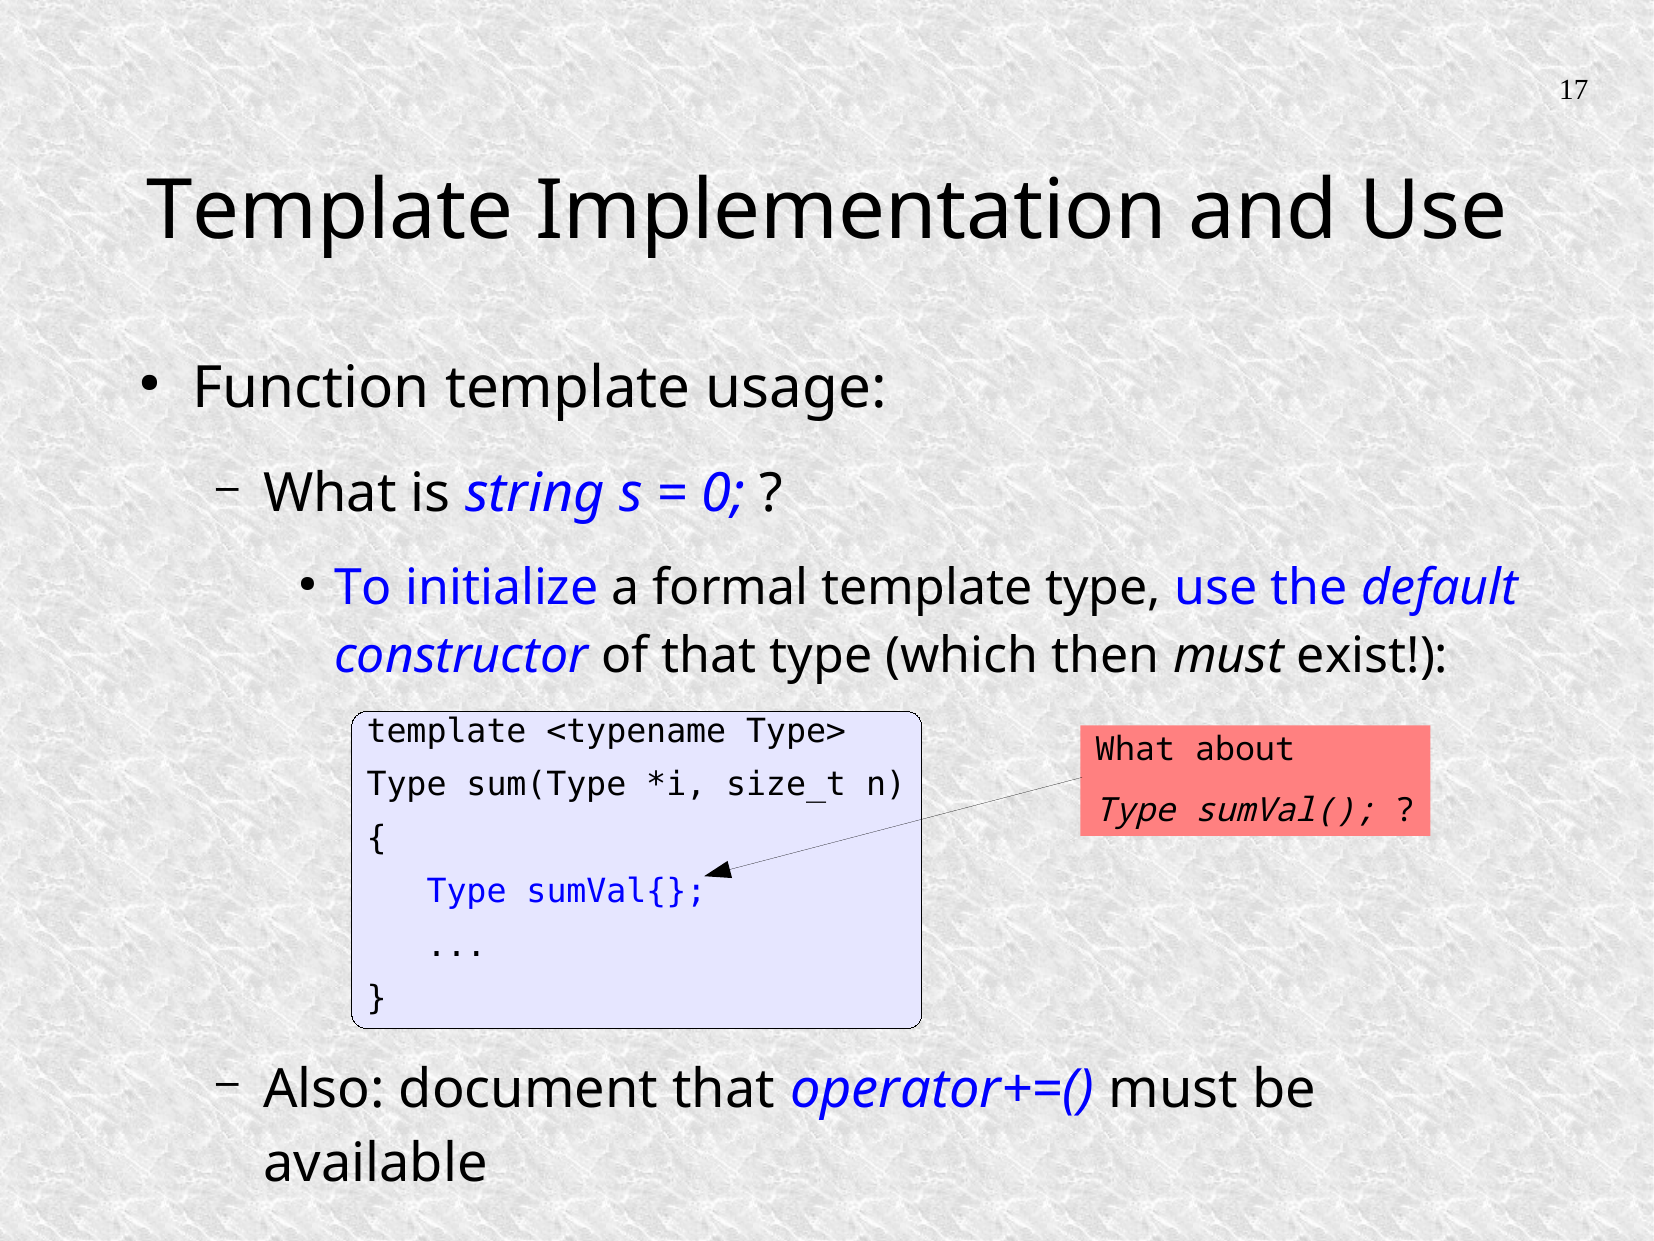

17
# Template Implementation and Use
Function template usage:
What is string s = 0; ?
To initialize a formal template type, use the default constructor of that type (which then must exist!):
Also: document that operator+=() must be available
template <typename Type>
Type sum(Type *i, size_t n)
{
 Type sumVal{};
 ...
}
What about
Type sumVal(); ?